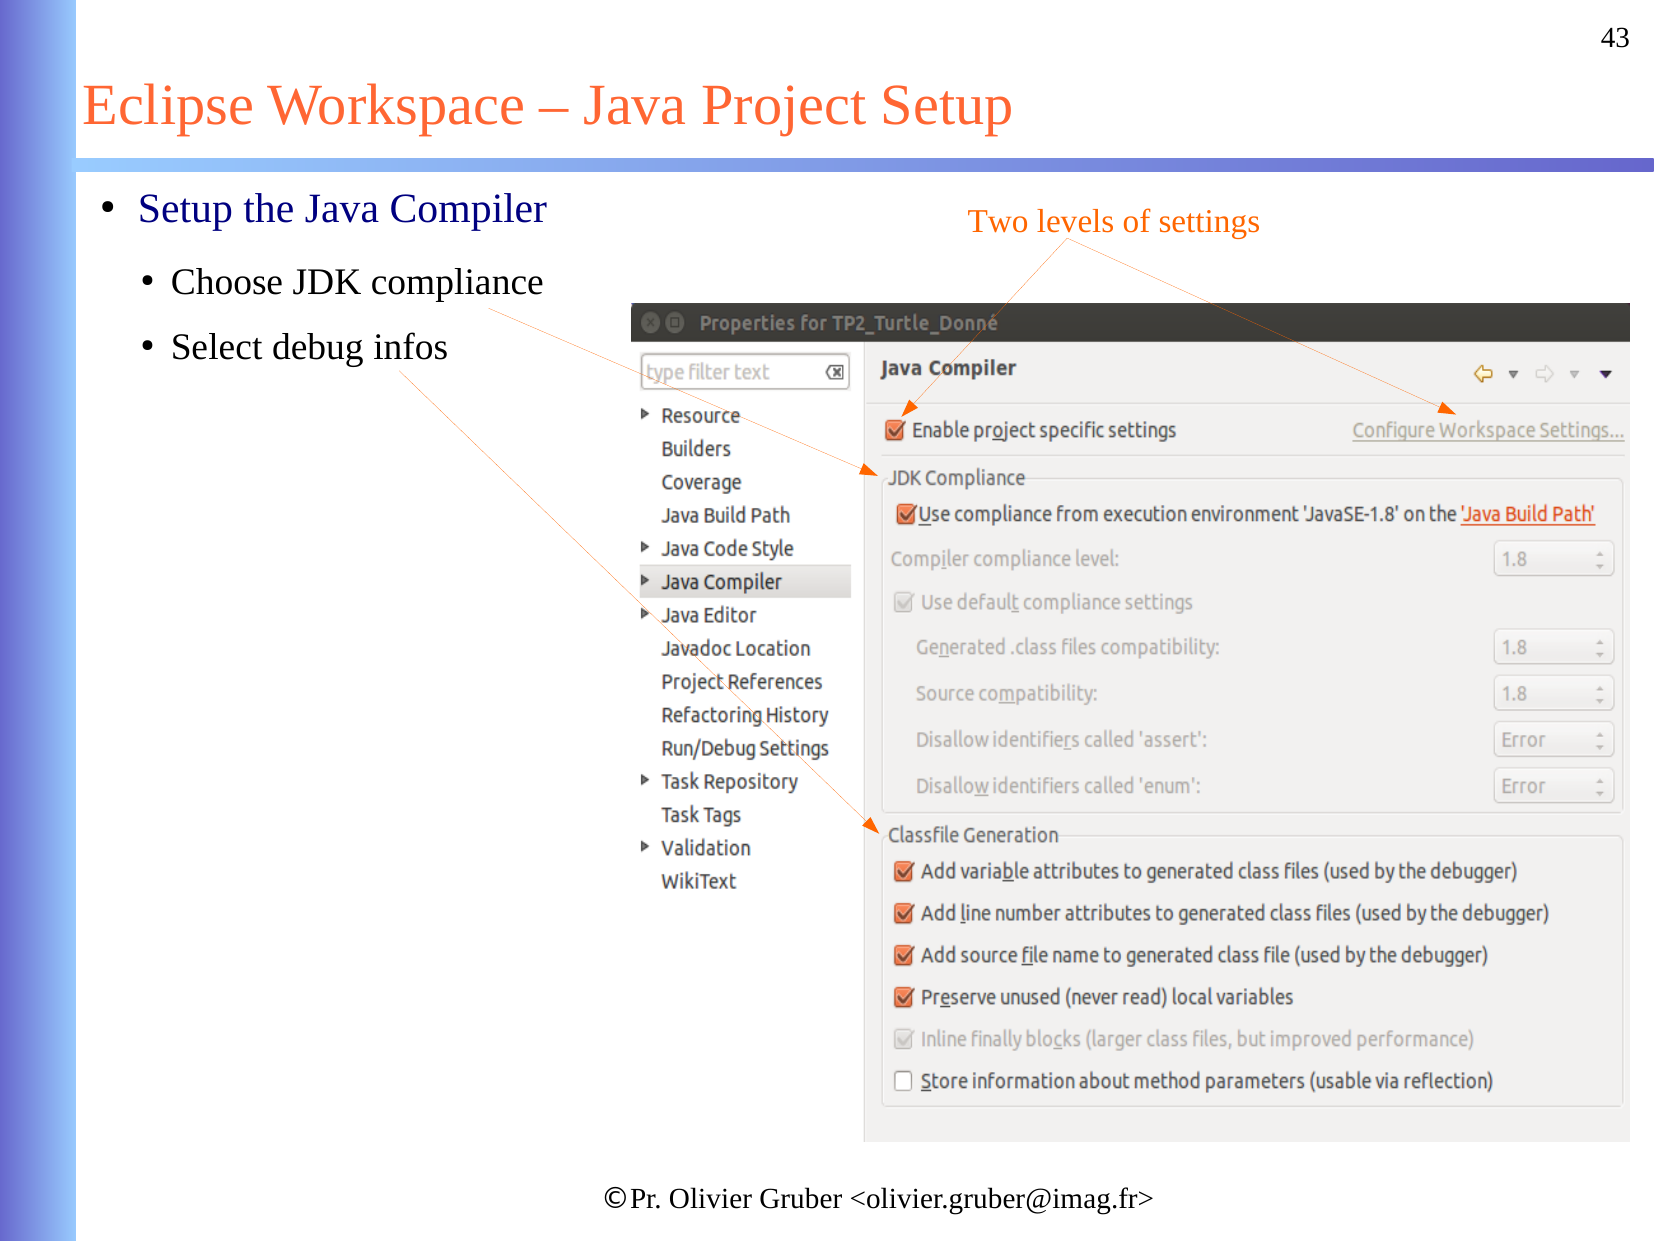

43
# Eclipse Workspace – Java Project Setup
Setup the Java Compiler
Choose JDK compliance
Select debug infos
Two levels of settings